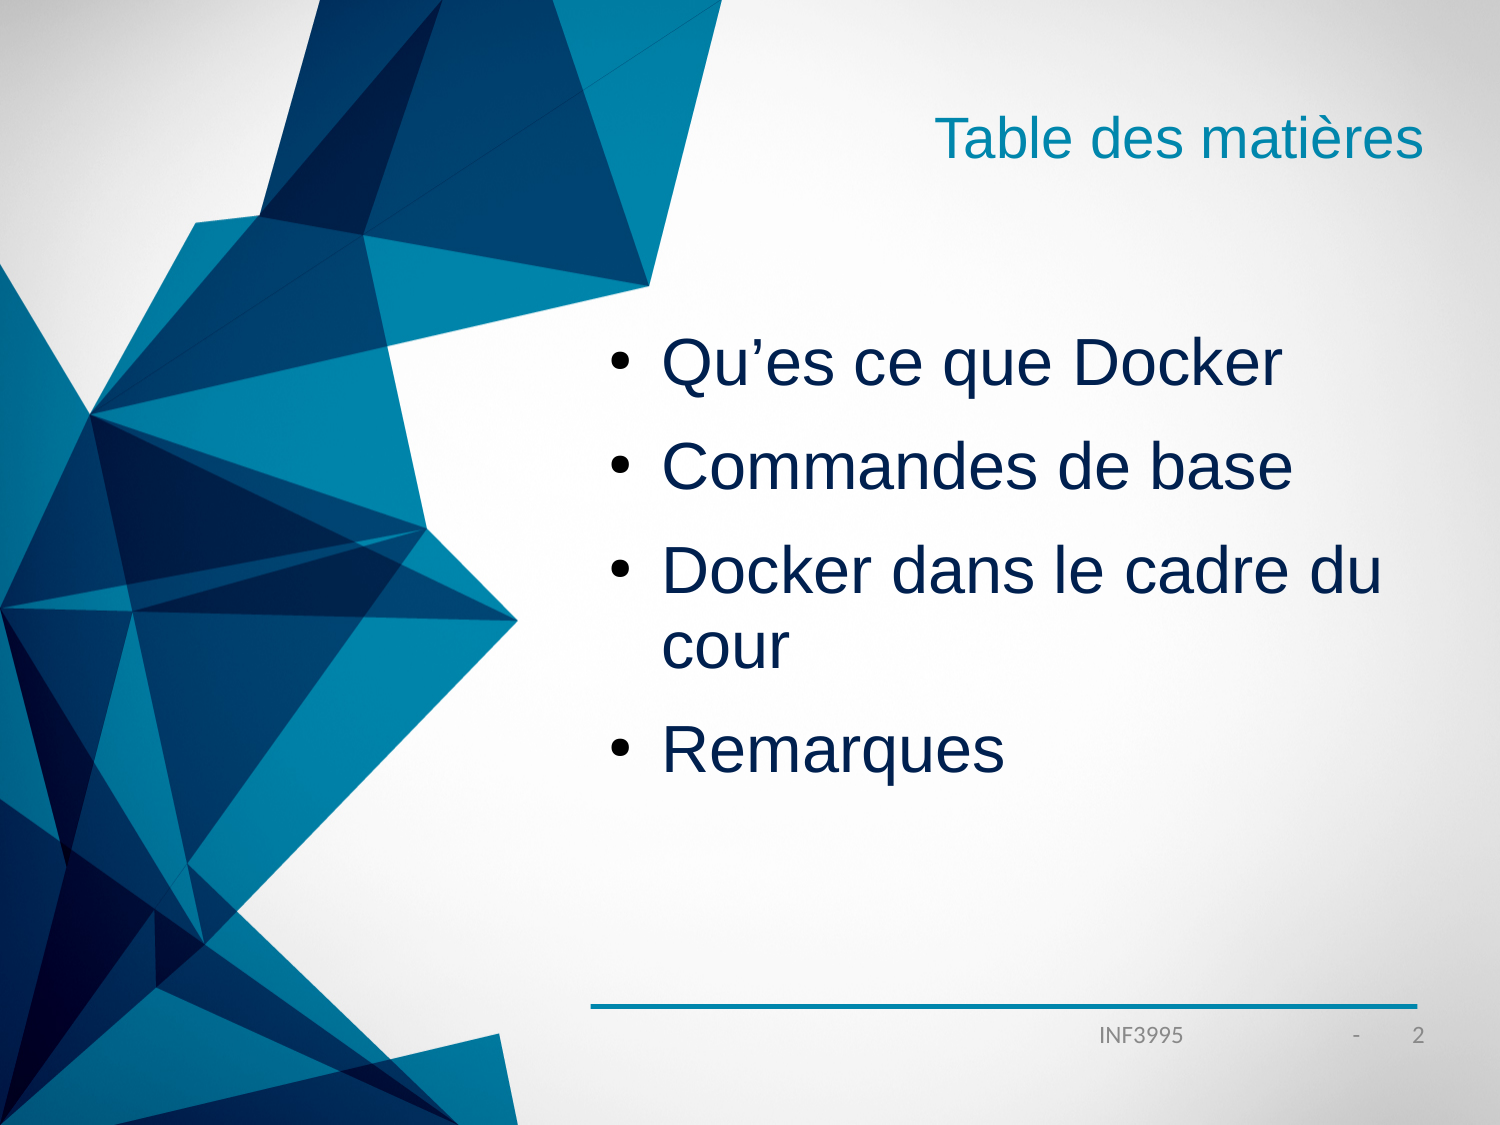

# Table des matières
Qu’es ce que Docker
Commandes de base
Docker dans le cadre du cour
Remarques
YOUR FOOTER HERE
2